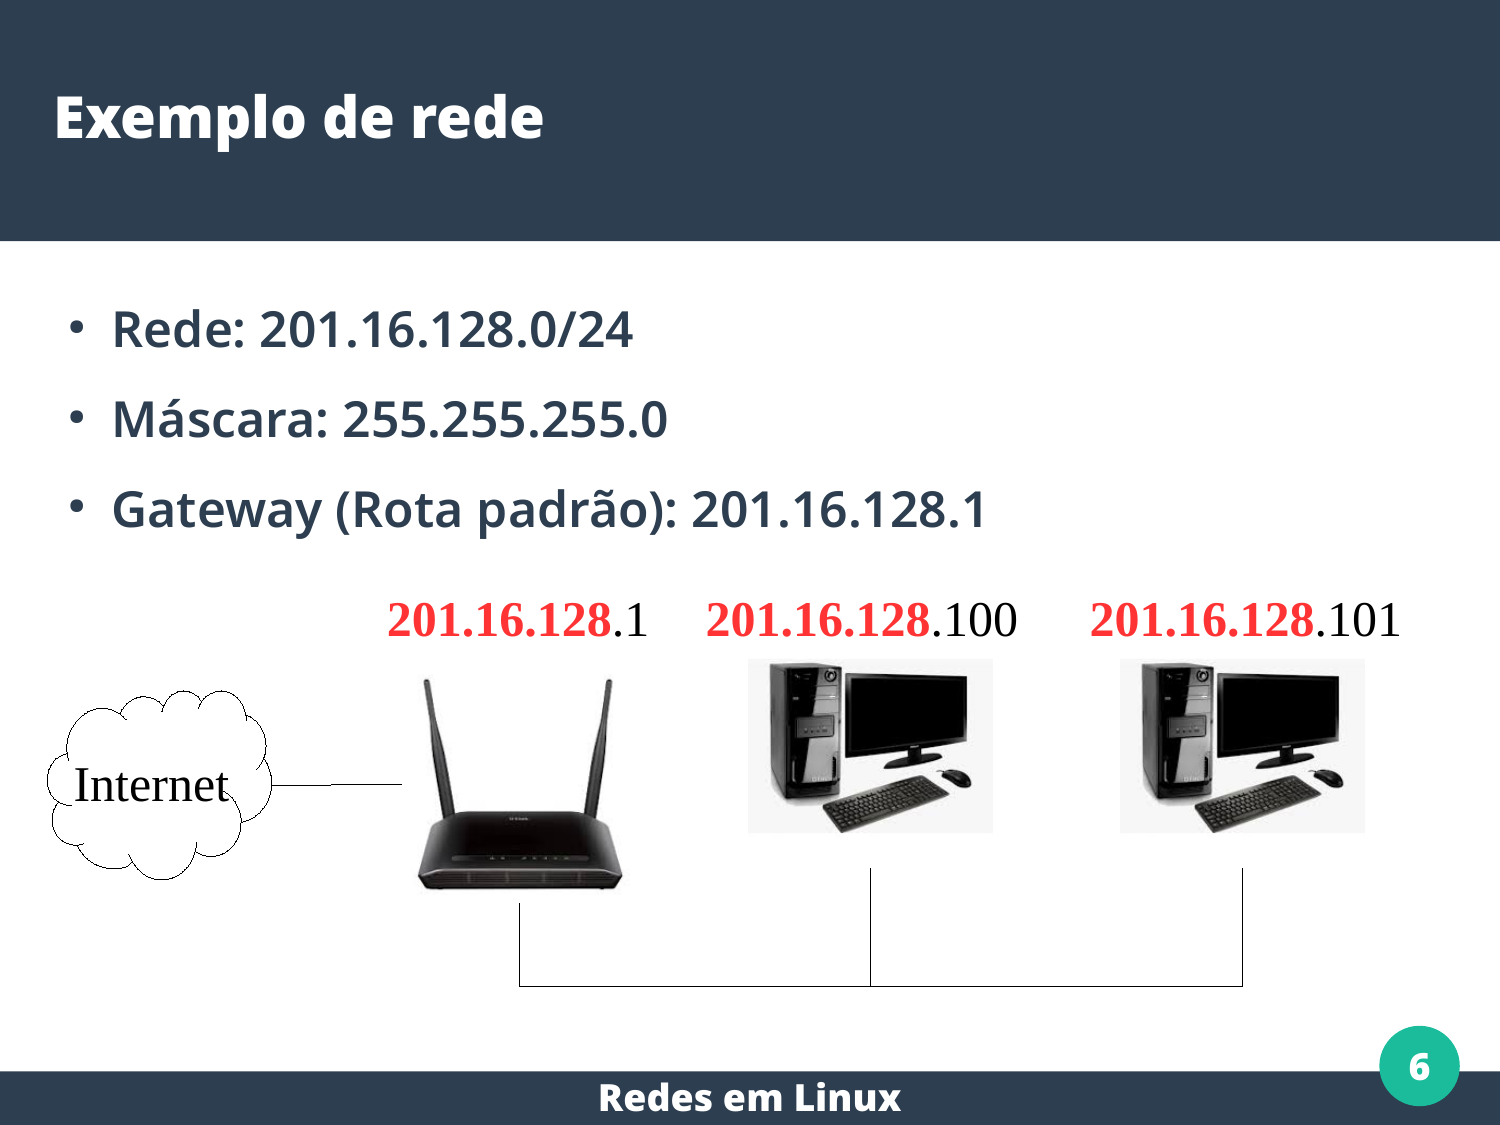

# Exemplo de rede
Rede: 201.16.128.0/24
Máscara: 255.255.255.0
Gateway (Rota padrão): 201.16.128.1
201.16.128.1
201.16.128.100
201.16.128.101
Internet
6
Redes em Linux